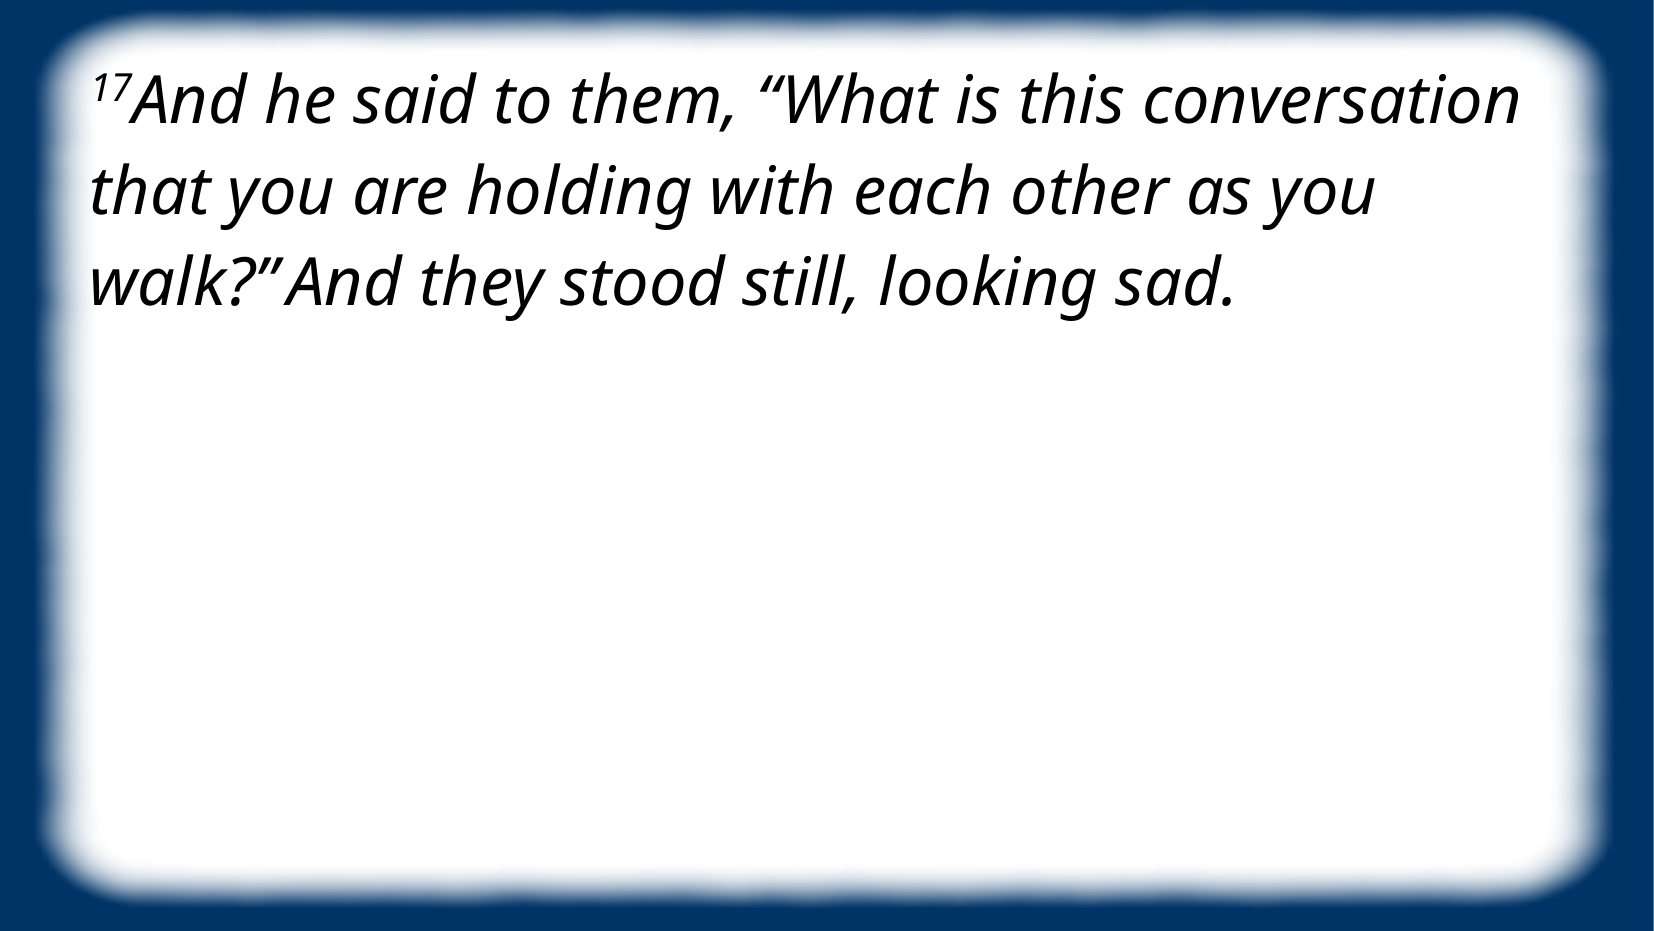

17And he said to them, “What is this conversation that you are holding with each other as you walk?” And they stood still, looking sad.